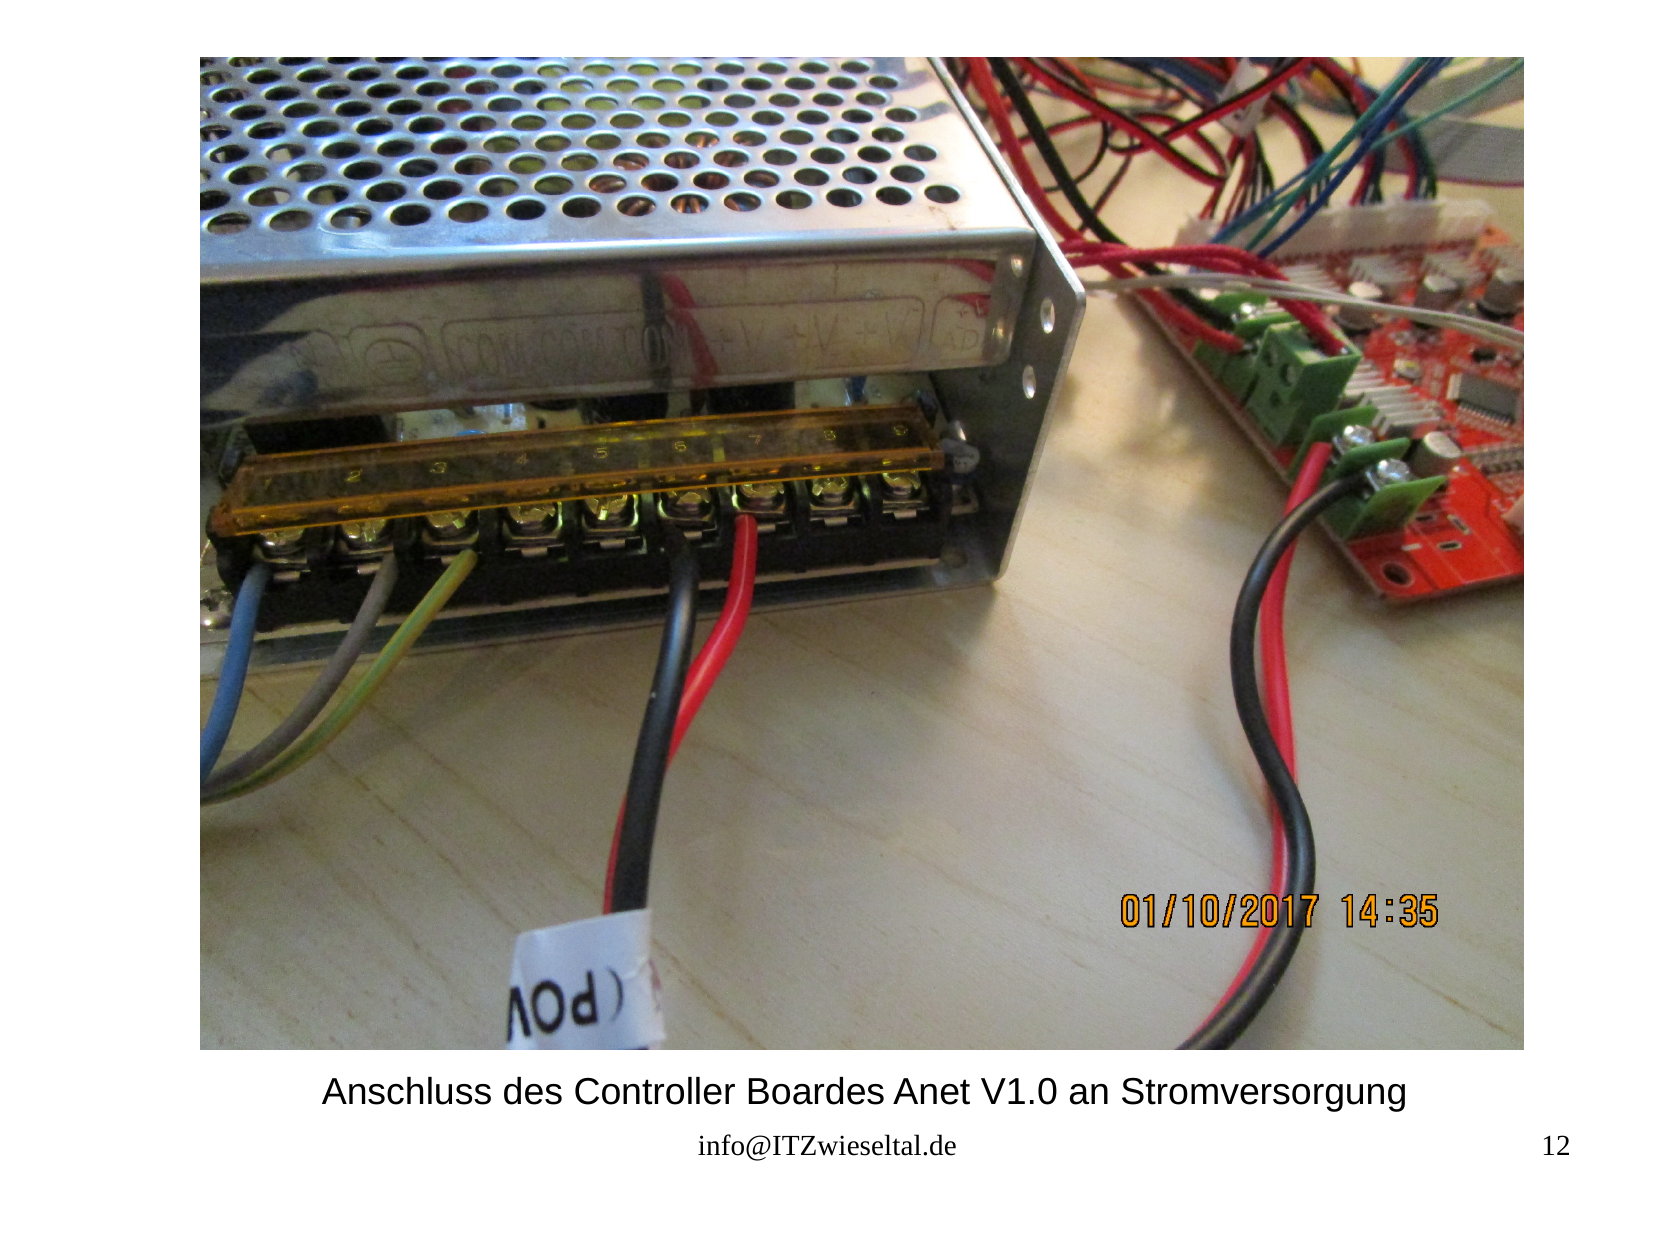

Anschluss des Controller Boardes Anet V1.0 an Stromversorgung
info@ITZwieseltal.de
12